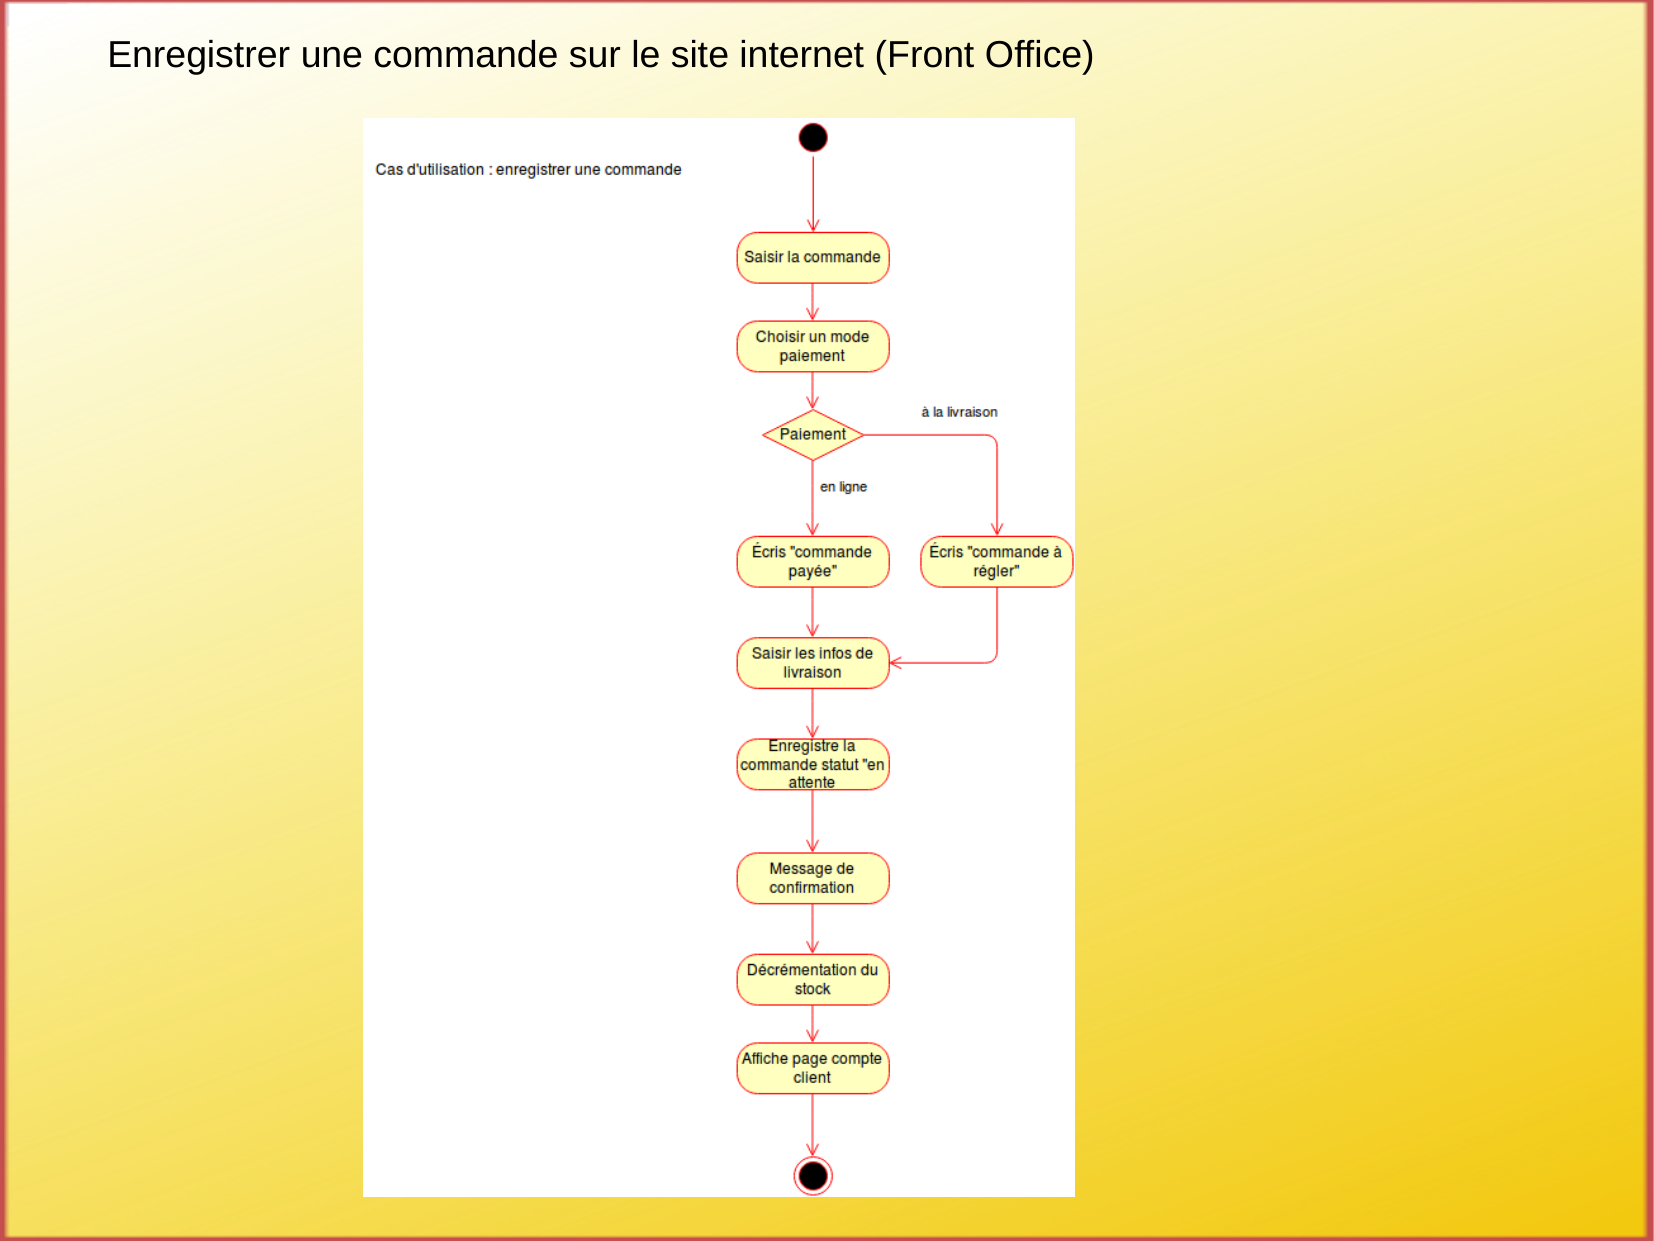

Enregistrer une commande sur le site internet (Front Office)